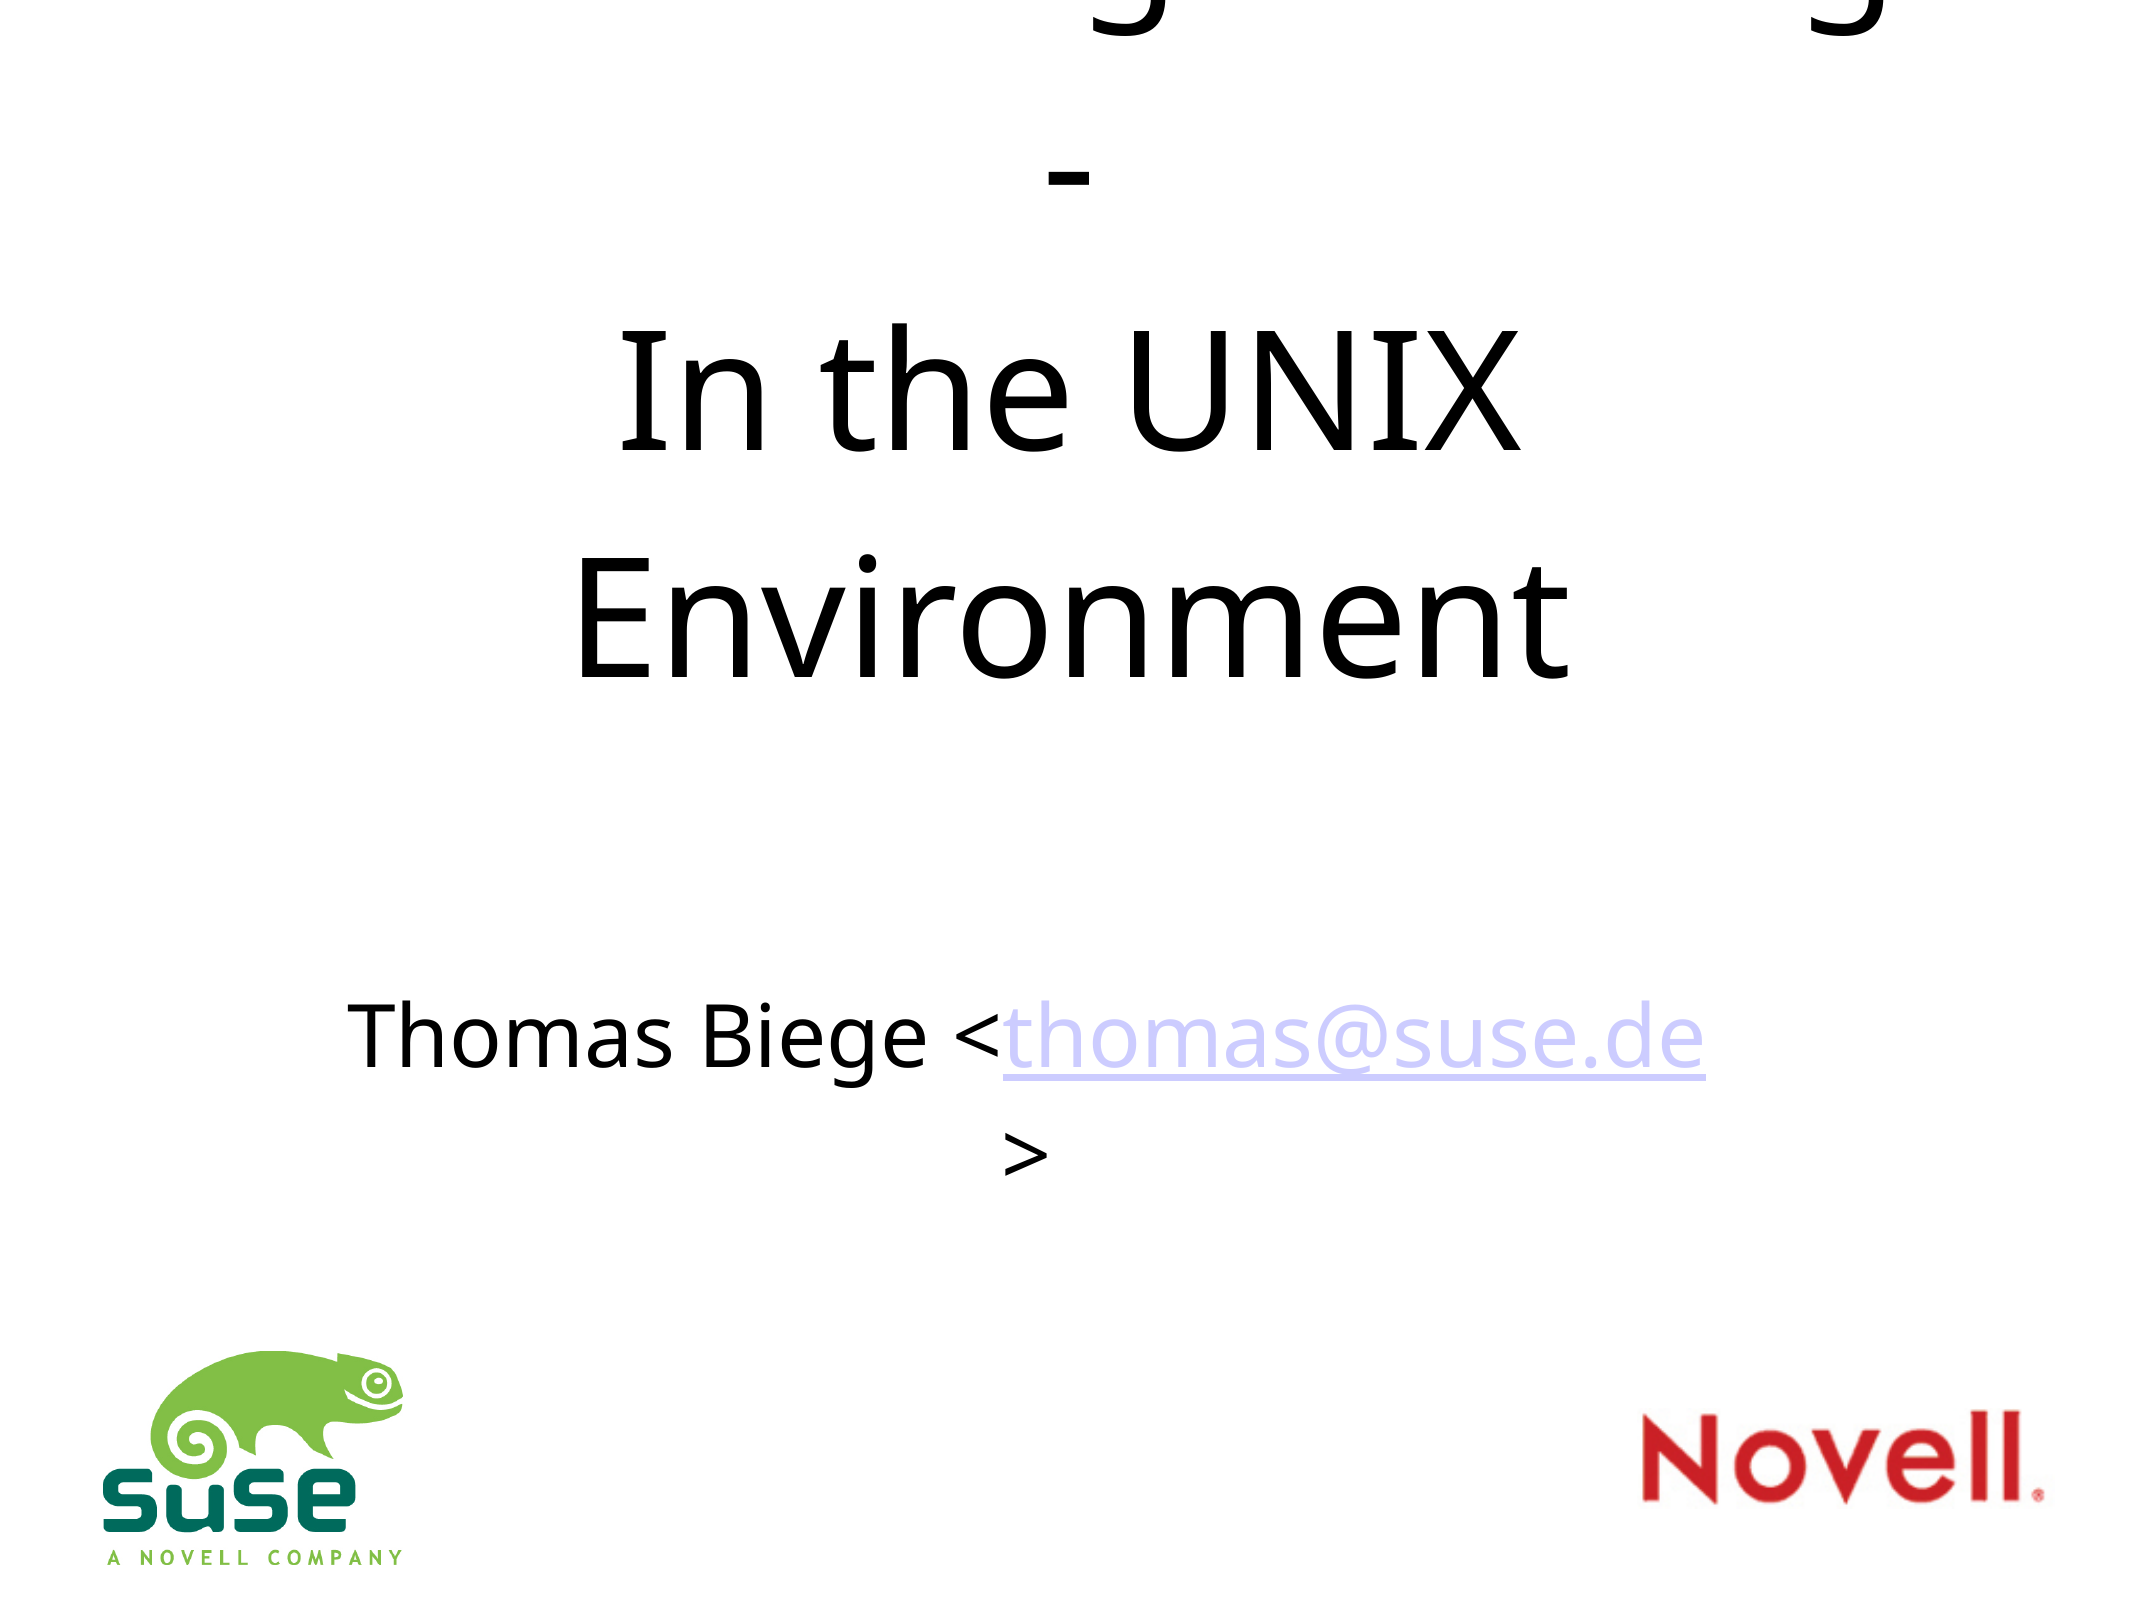

# Secure Programming - In the UNIX Environment
Thomas Biege <thomas@suse.de>